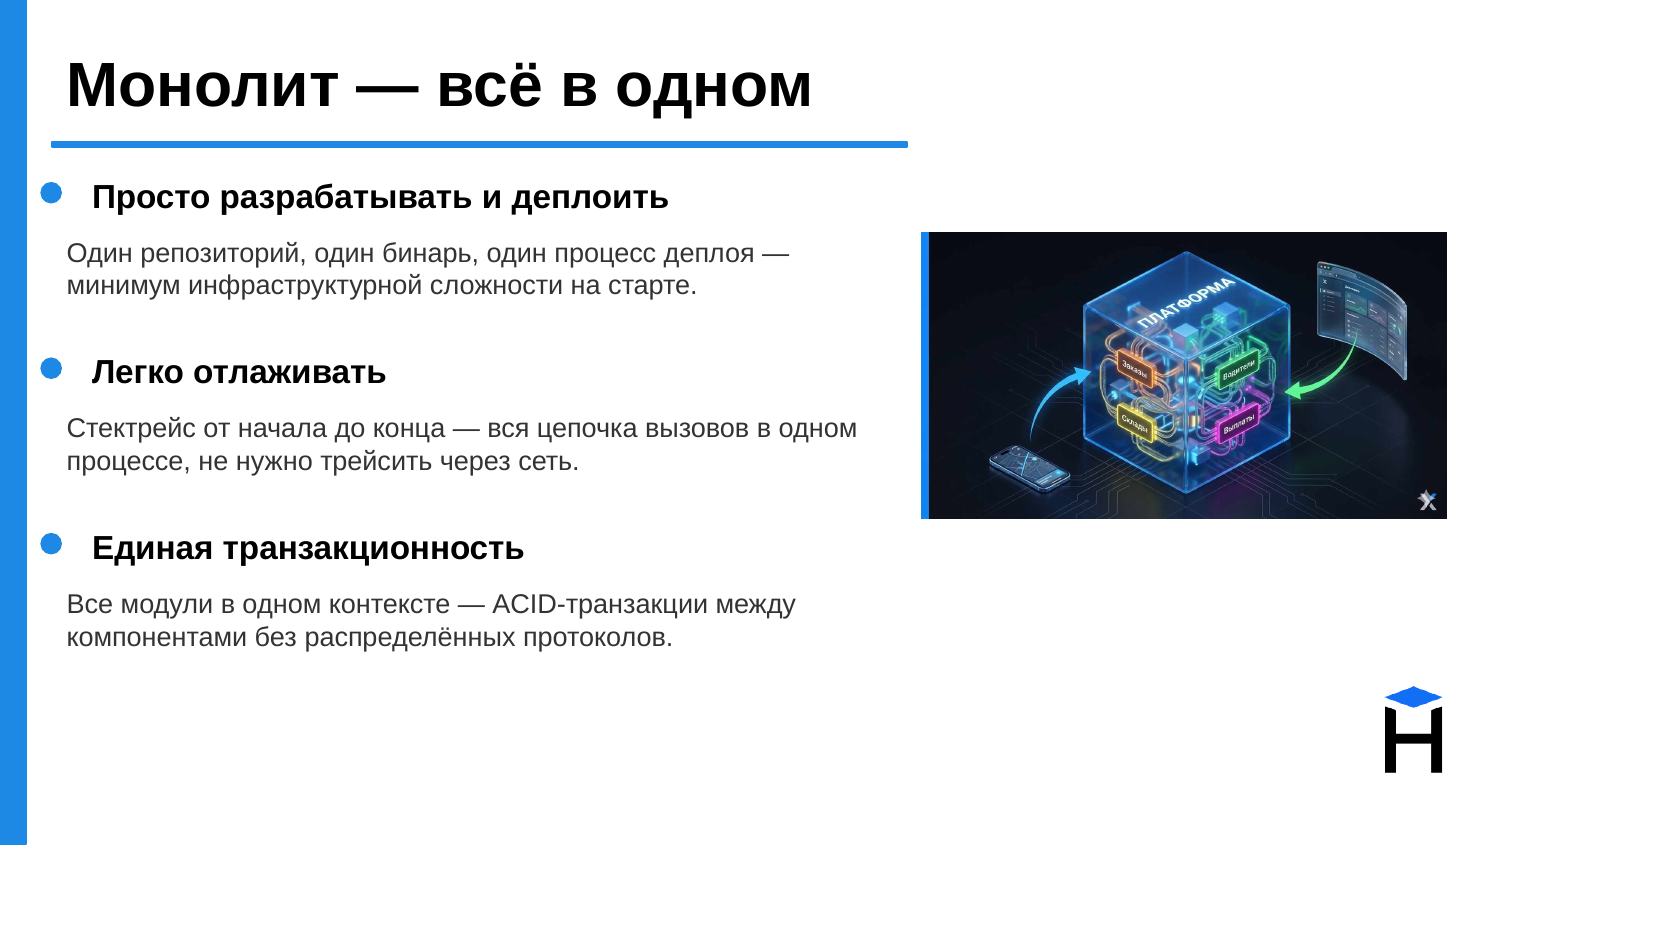

Монолит — всё в одном
Просто разрабатывать и деплоить
Один репозиторий, один бинарь, один процесс деплоя — минимум инфраструктурной сложности на старте.
Легко отлаживать
Стектрейс от начала до конца — вся цепочка вызовов в одном процессе, не нужно трейсить через сеть.
Единая транзакционность
Все модули в одном контексте — ACID-транзакции между компонентами без распределённых протоколов.